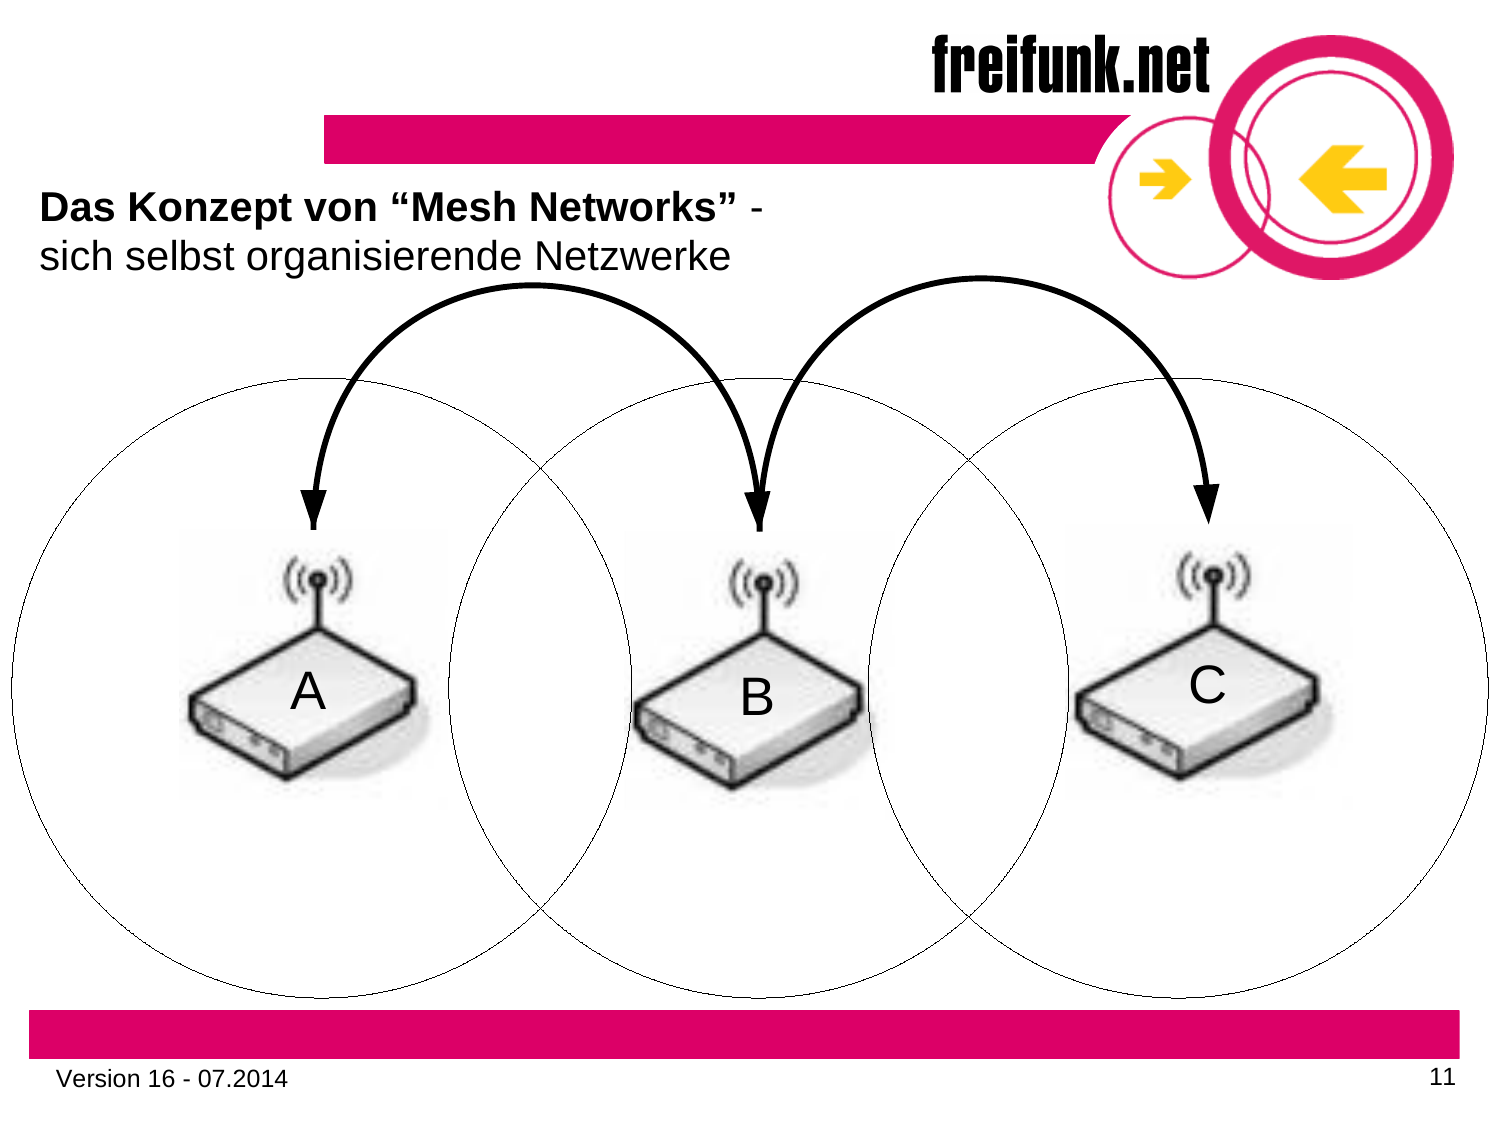

Das Konzept von “Mesh Networks” -
sich selbst organisierende Netzwerke
C
A
B
11
Version 16 - 07.2014